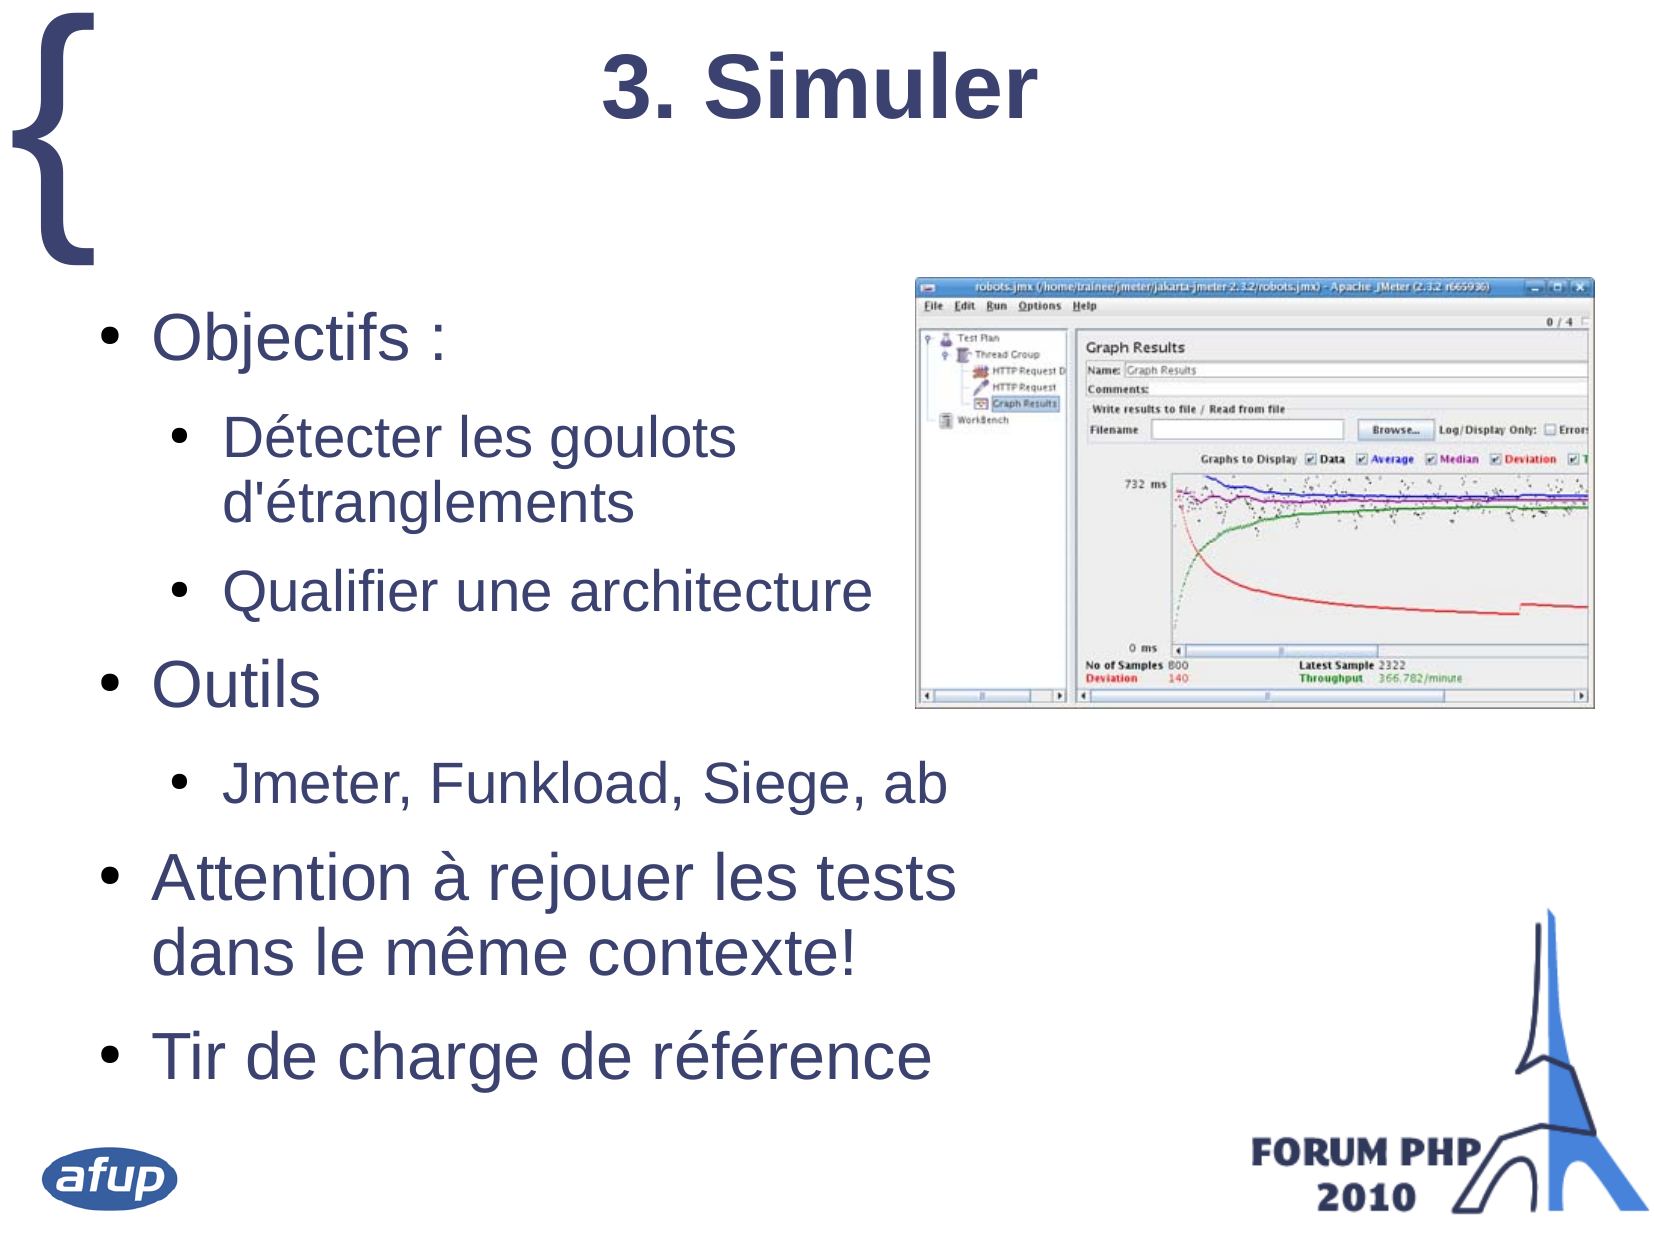

# 3. Simuler
Objectifs :
Détecter les goulots d'étranglements
Qualifier une architecture
Outils
Jmeter, Funkload, Siege, ab
Attention à rejouer les tests dans le même contexte!
Tir de charge de référence